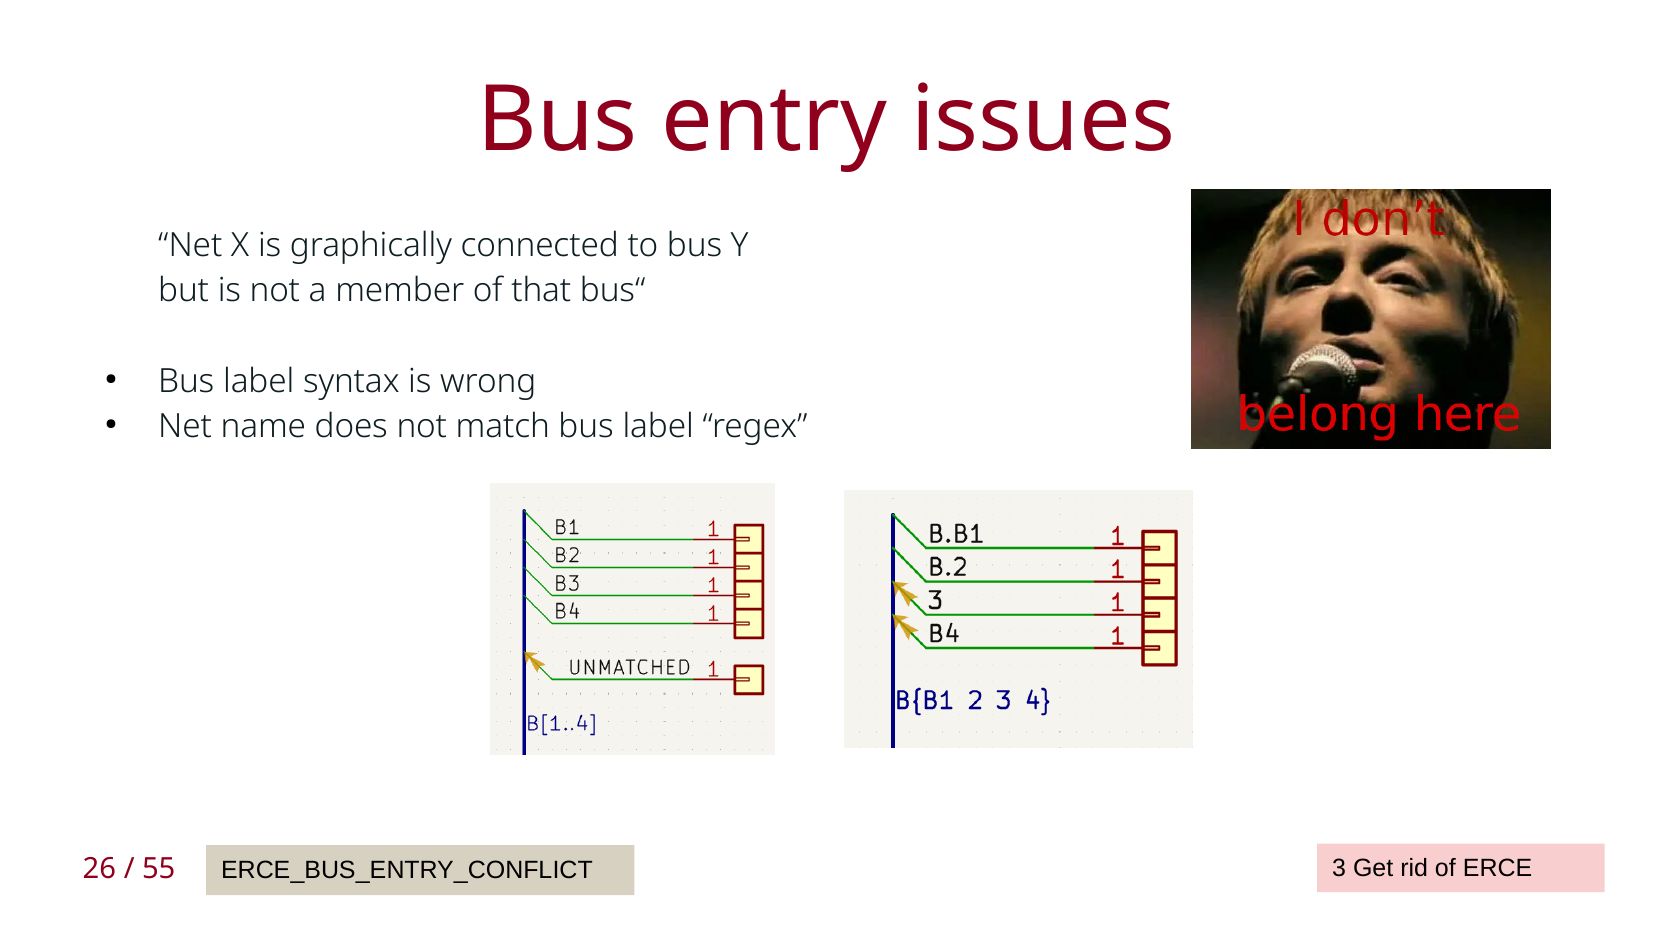

# Bus entry issues
“Net X is graphically connected to bus Y
but is not a member of that bus“
Bus label syntax is wrong
Net name does not match bus label “regex”
3 Get rid of ERCE
ERCE_BUS_ENTRY_CONFLICT
26